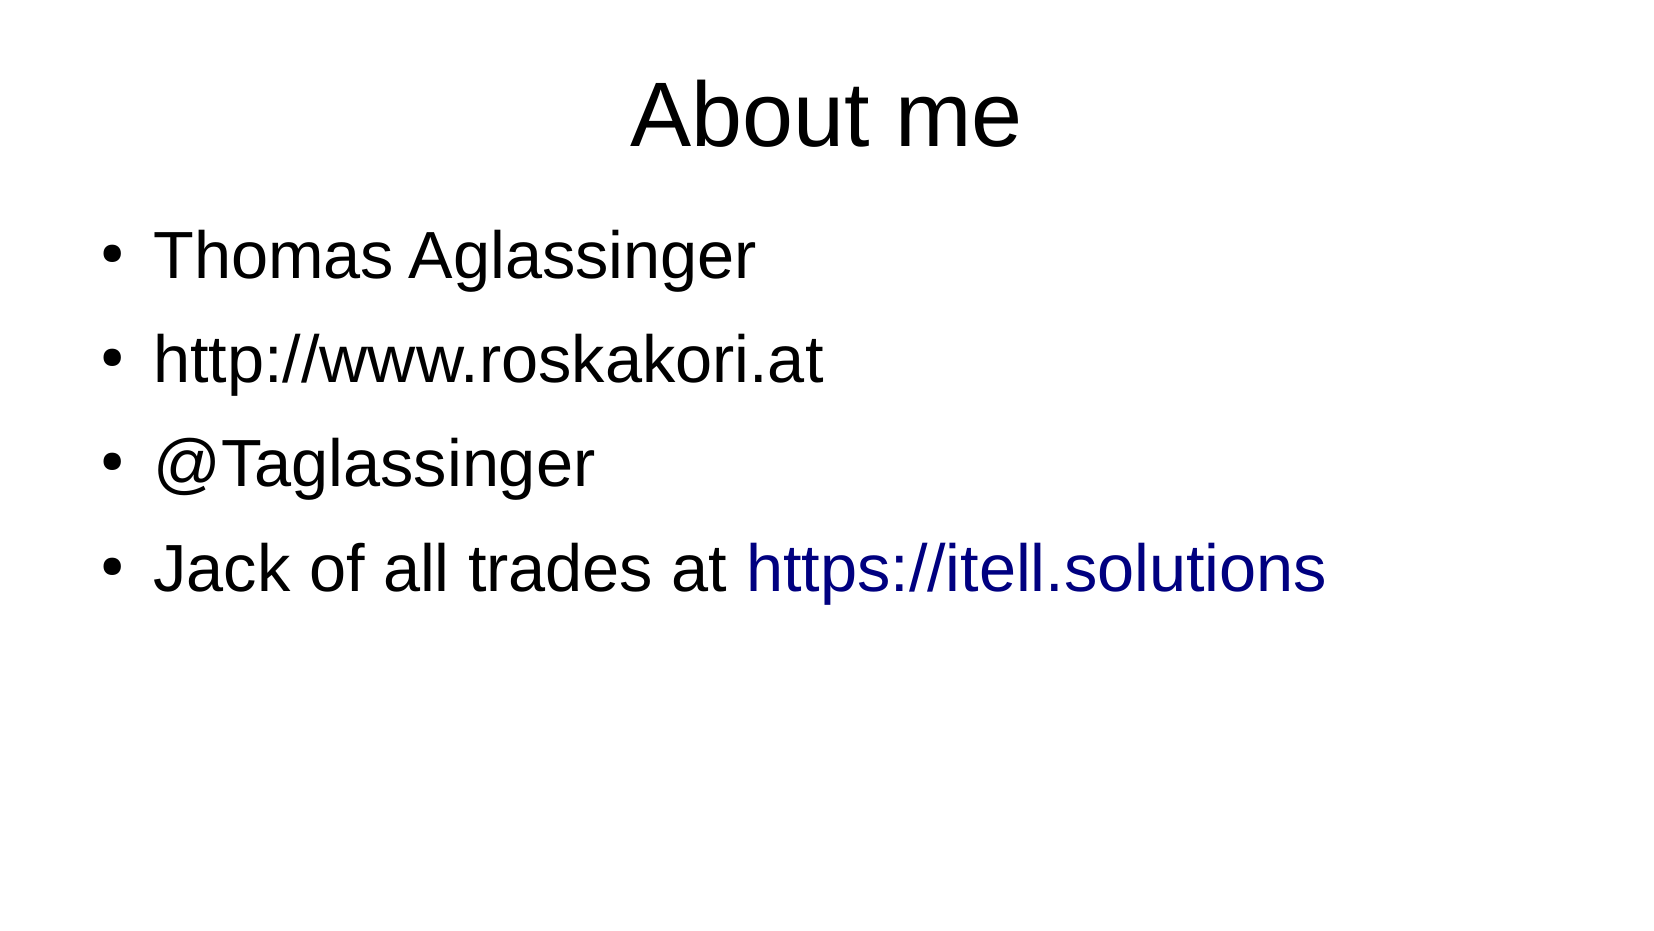

# About me
Thomas Aglassinger
http://www.roskakori.at
@Taglassinger
Jack of all trades at https://itell.solutions